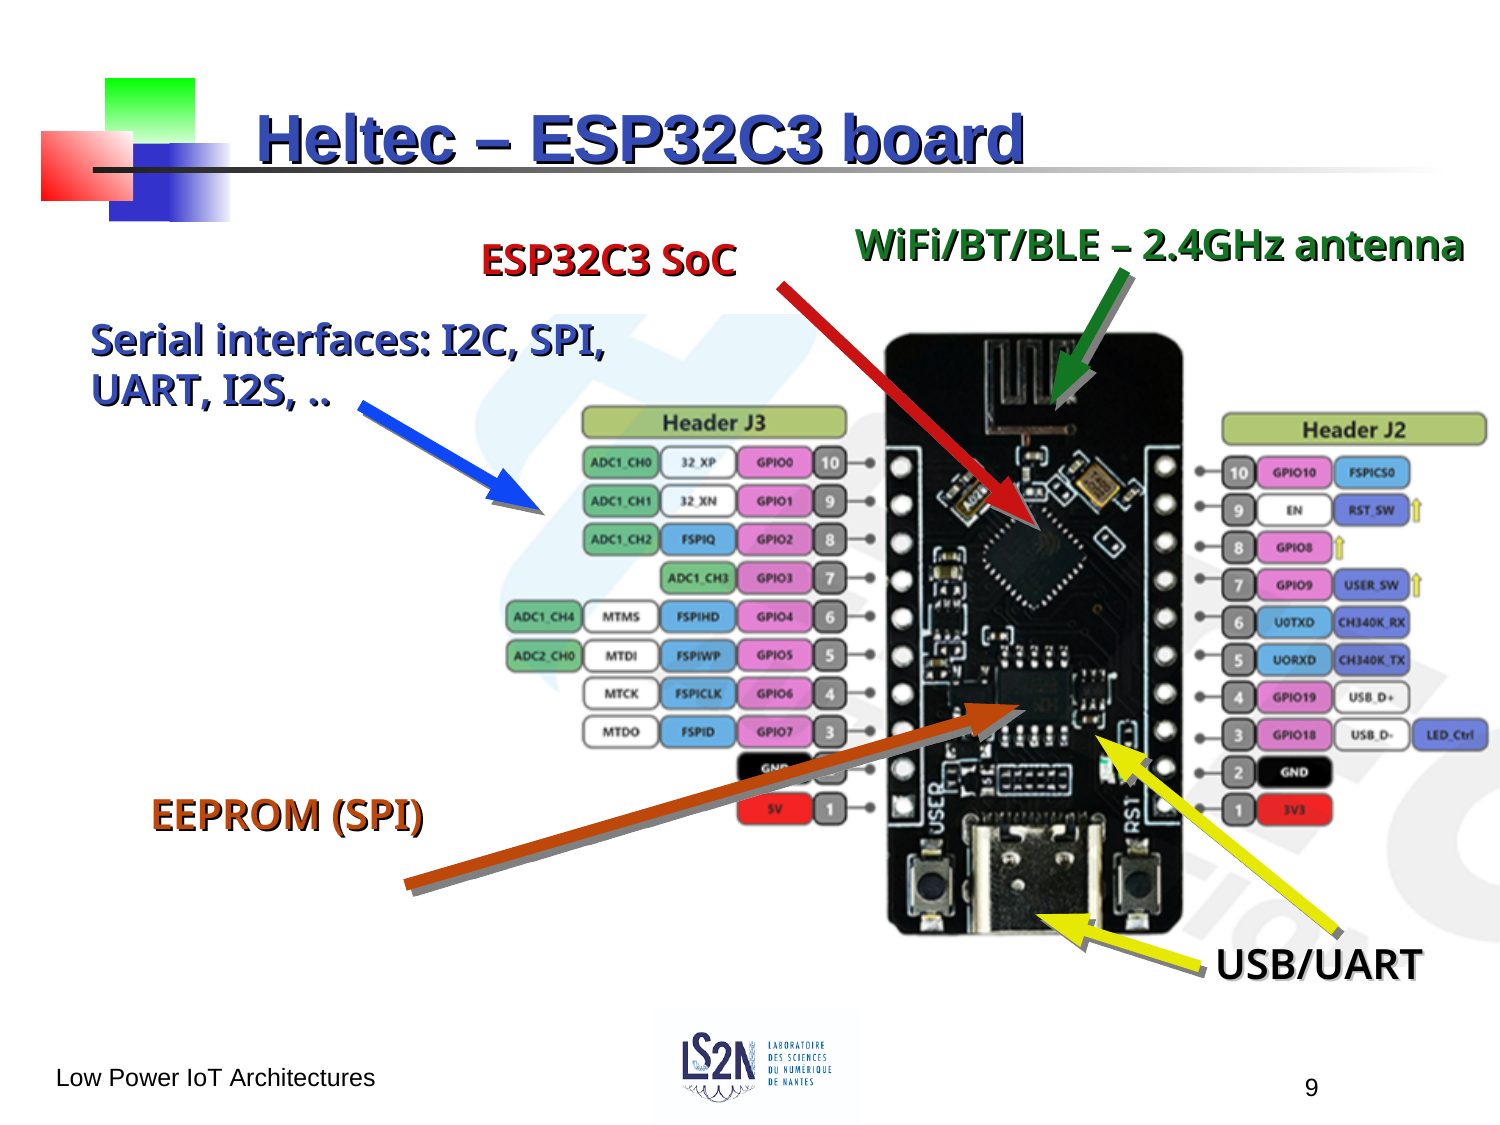

# Heltec – ESP32C3 board
WiFi/BT/BLE – 2.4GHz antenna
ESP32C3 SoC
Serial interfaces: I2C, SPI, UART, I2S, ..
EEPROM (SPI)
USB/UART
9